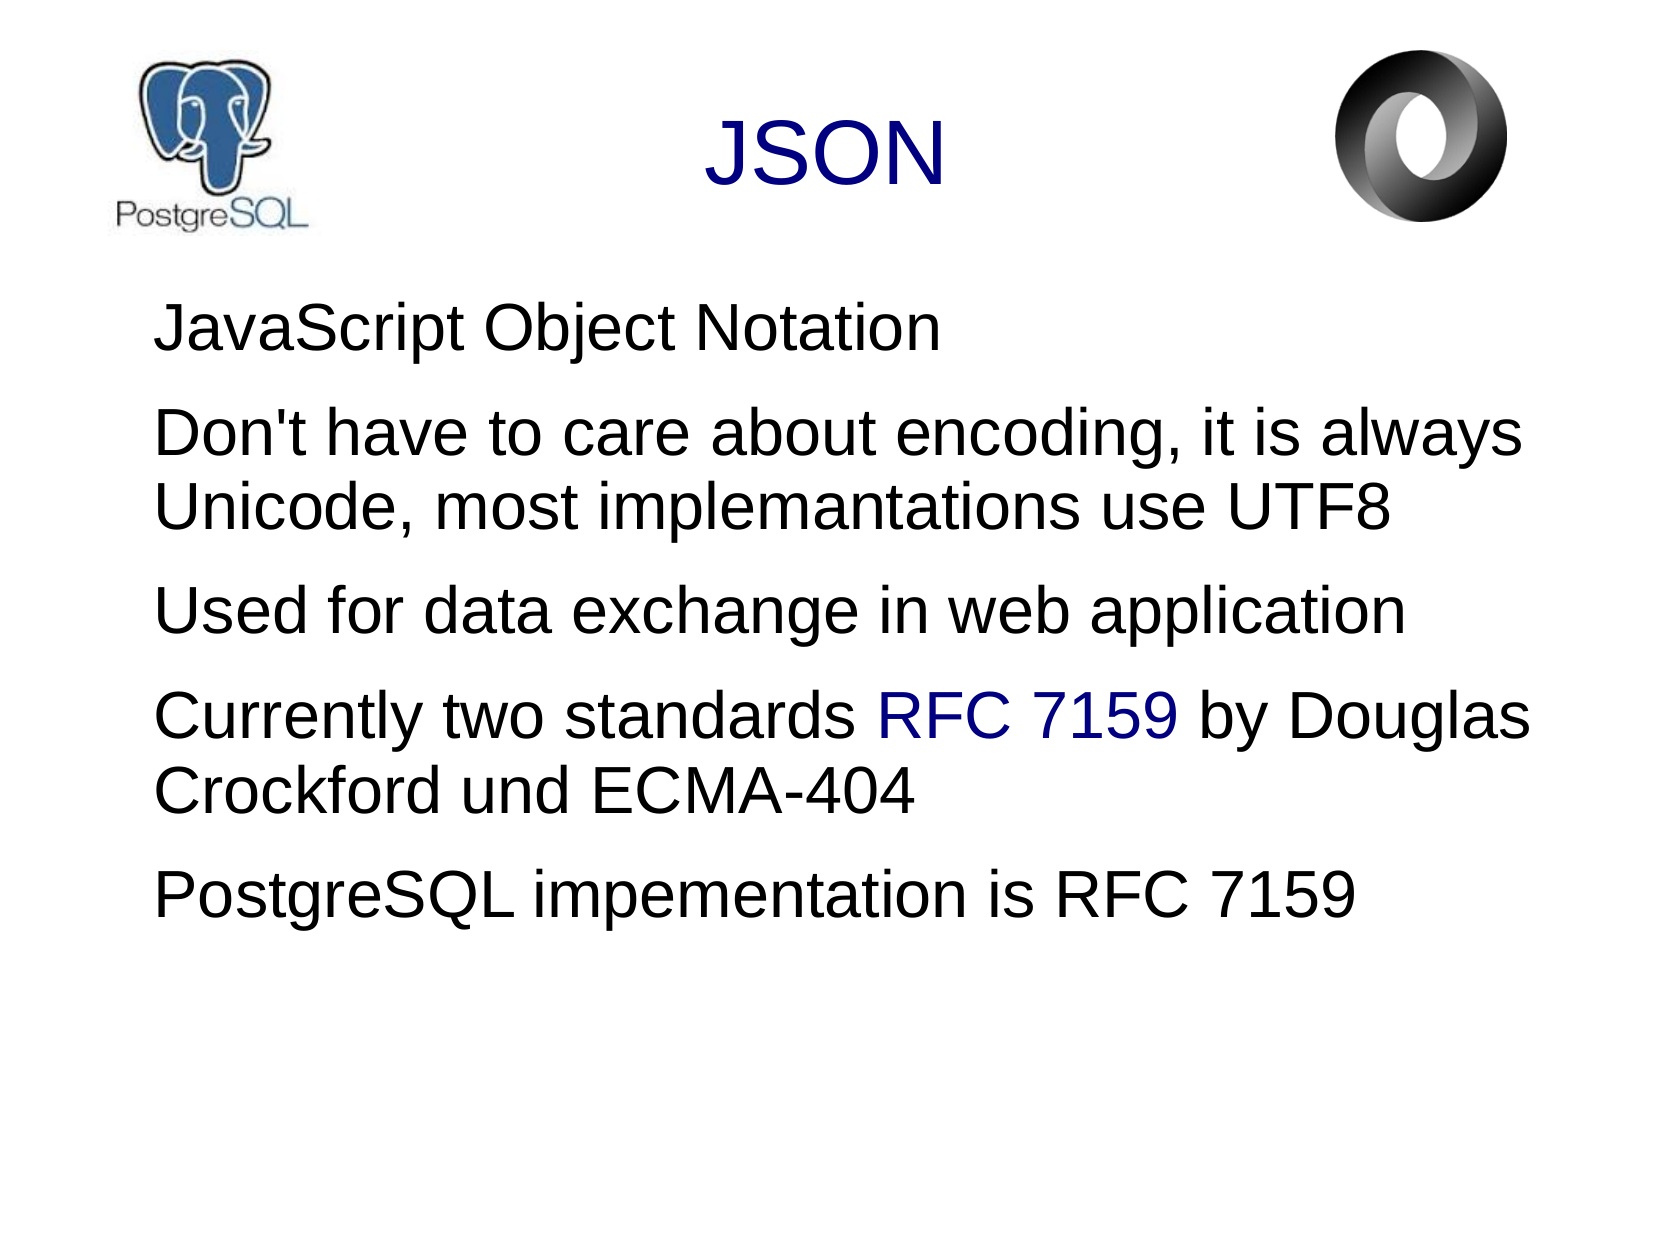

# JSON
JavaScript Object Notation
Don't have to care about encoding, it is always Unicode, most implemantations use UTF8
Used for data exchange in web application
Currently two standards RFC 7159 by Douglas Crockford und ECMA-404
PostgreSQL impementation is RFC 7159